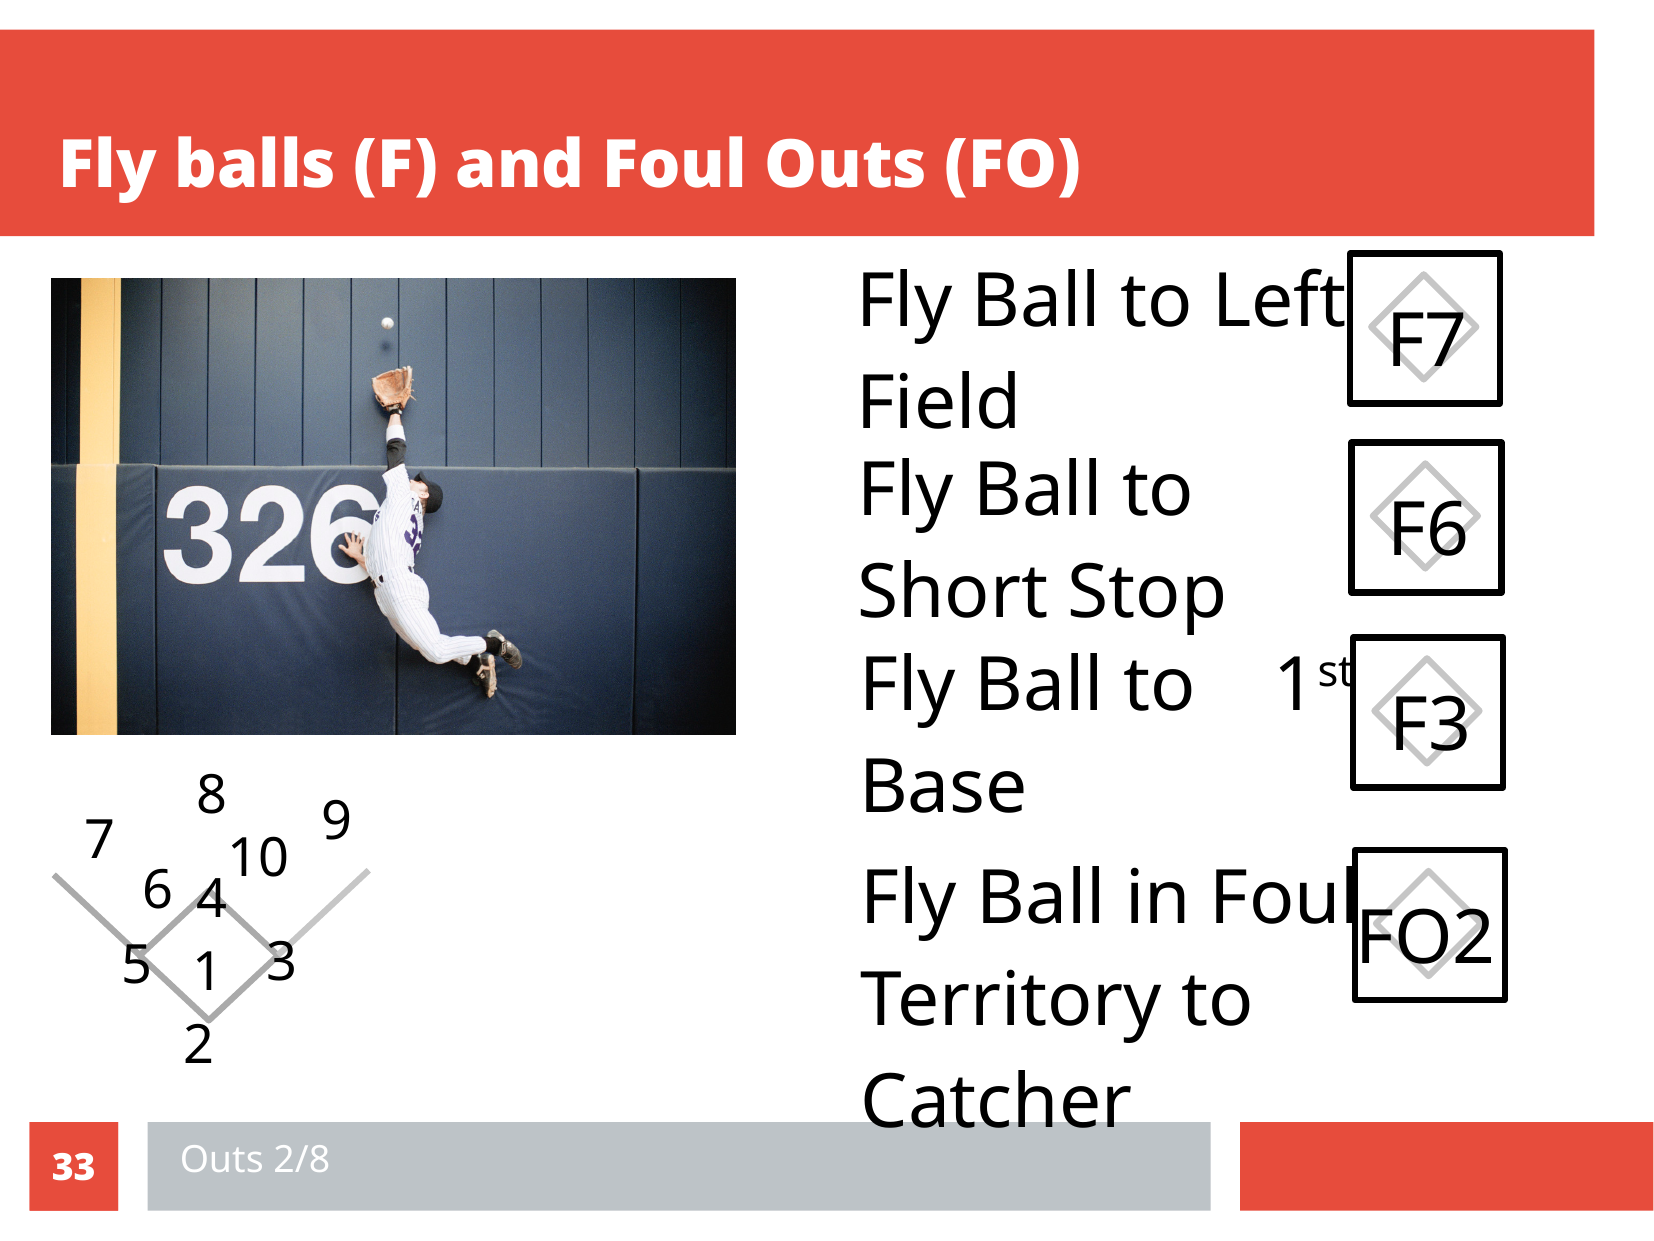

# Fly balls (F) and Foul Outs (FO)
Fly Ball to Left Field
F7
Fly Ball to Short Stop
F6
Fly Ball to 1st Base
F3
8
9
7
10
Fly Ball in Foul Territory to Catcher
6
4
FO2
3
5
1
2
33
Outs 2/8